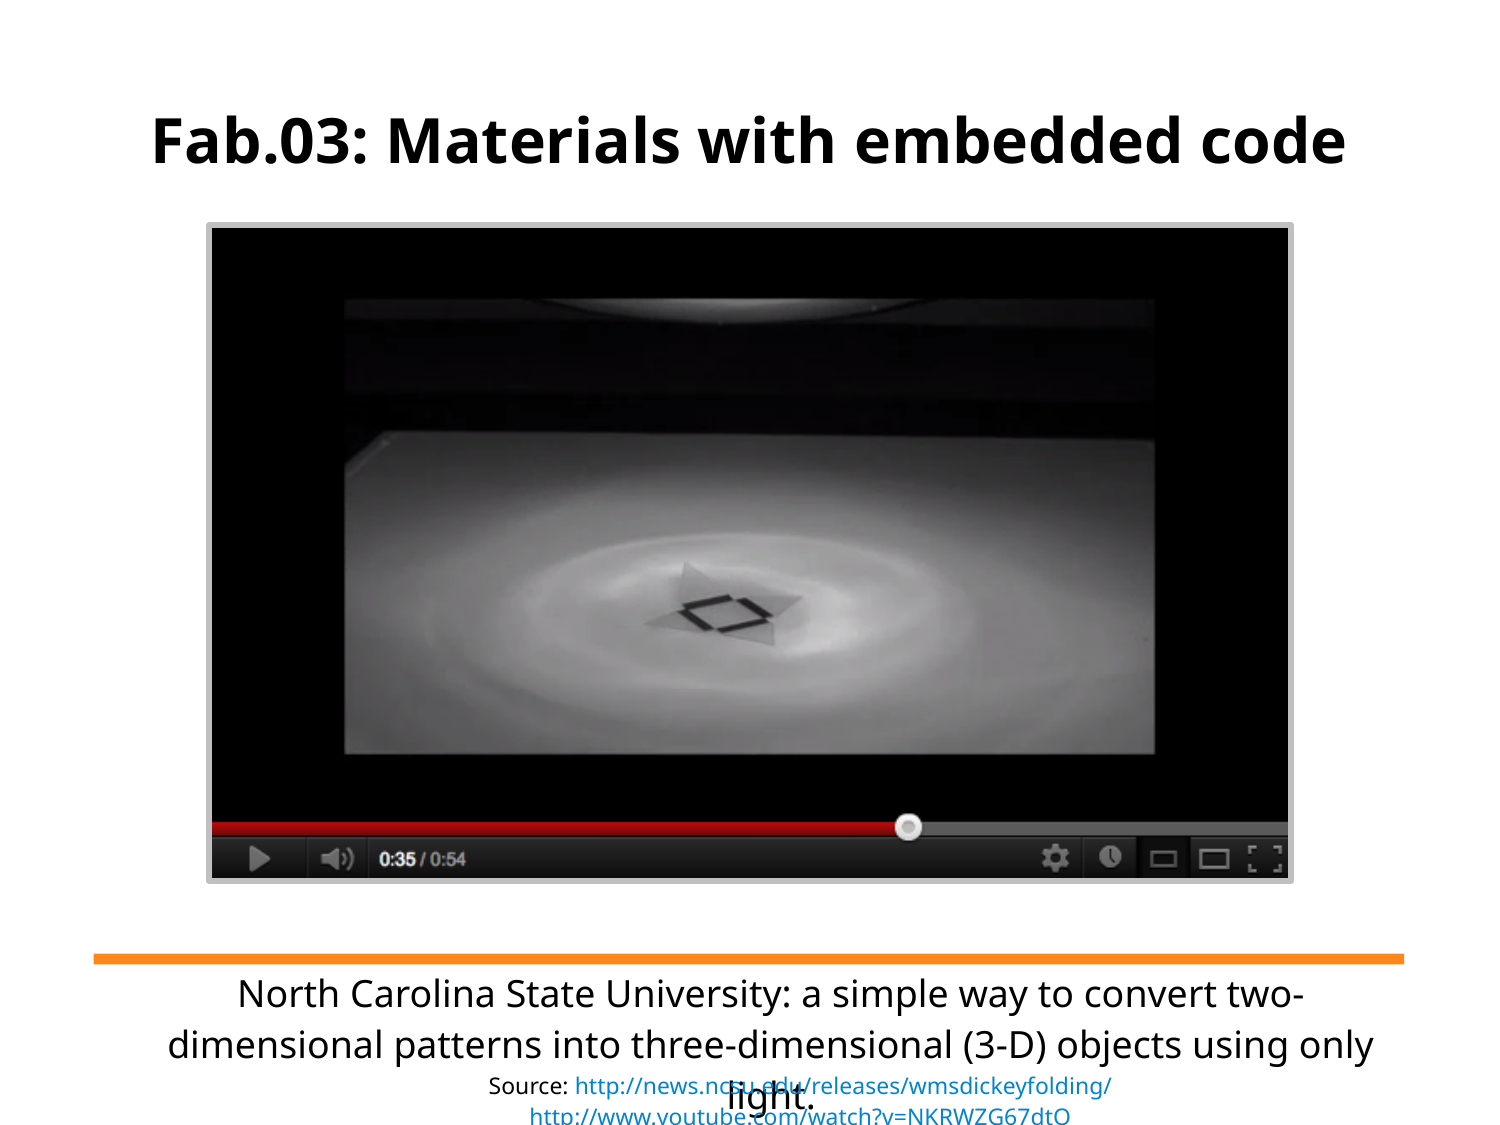

# Fab.03: Materials with embedded code
North Carolina State University: a simple way to convert two-dimensional patterns into three-dimensional (3-D) objects using only light.
Source: http://news.ncsu.edu/releases/wmsdickeyfolding/
http://www.youtube.com/watch?v=NKRWZG67dtQ